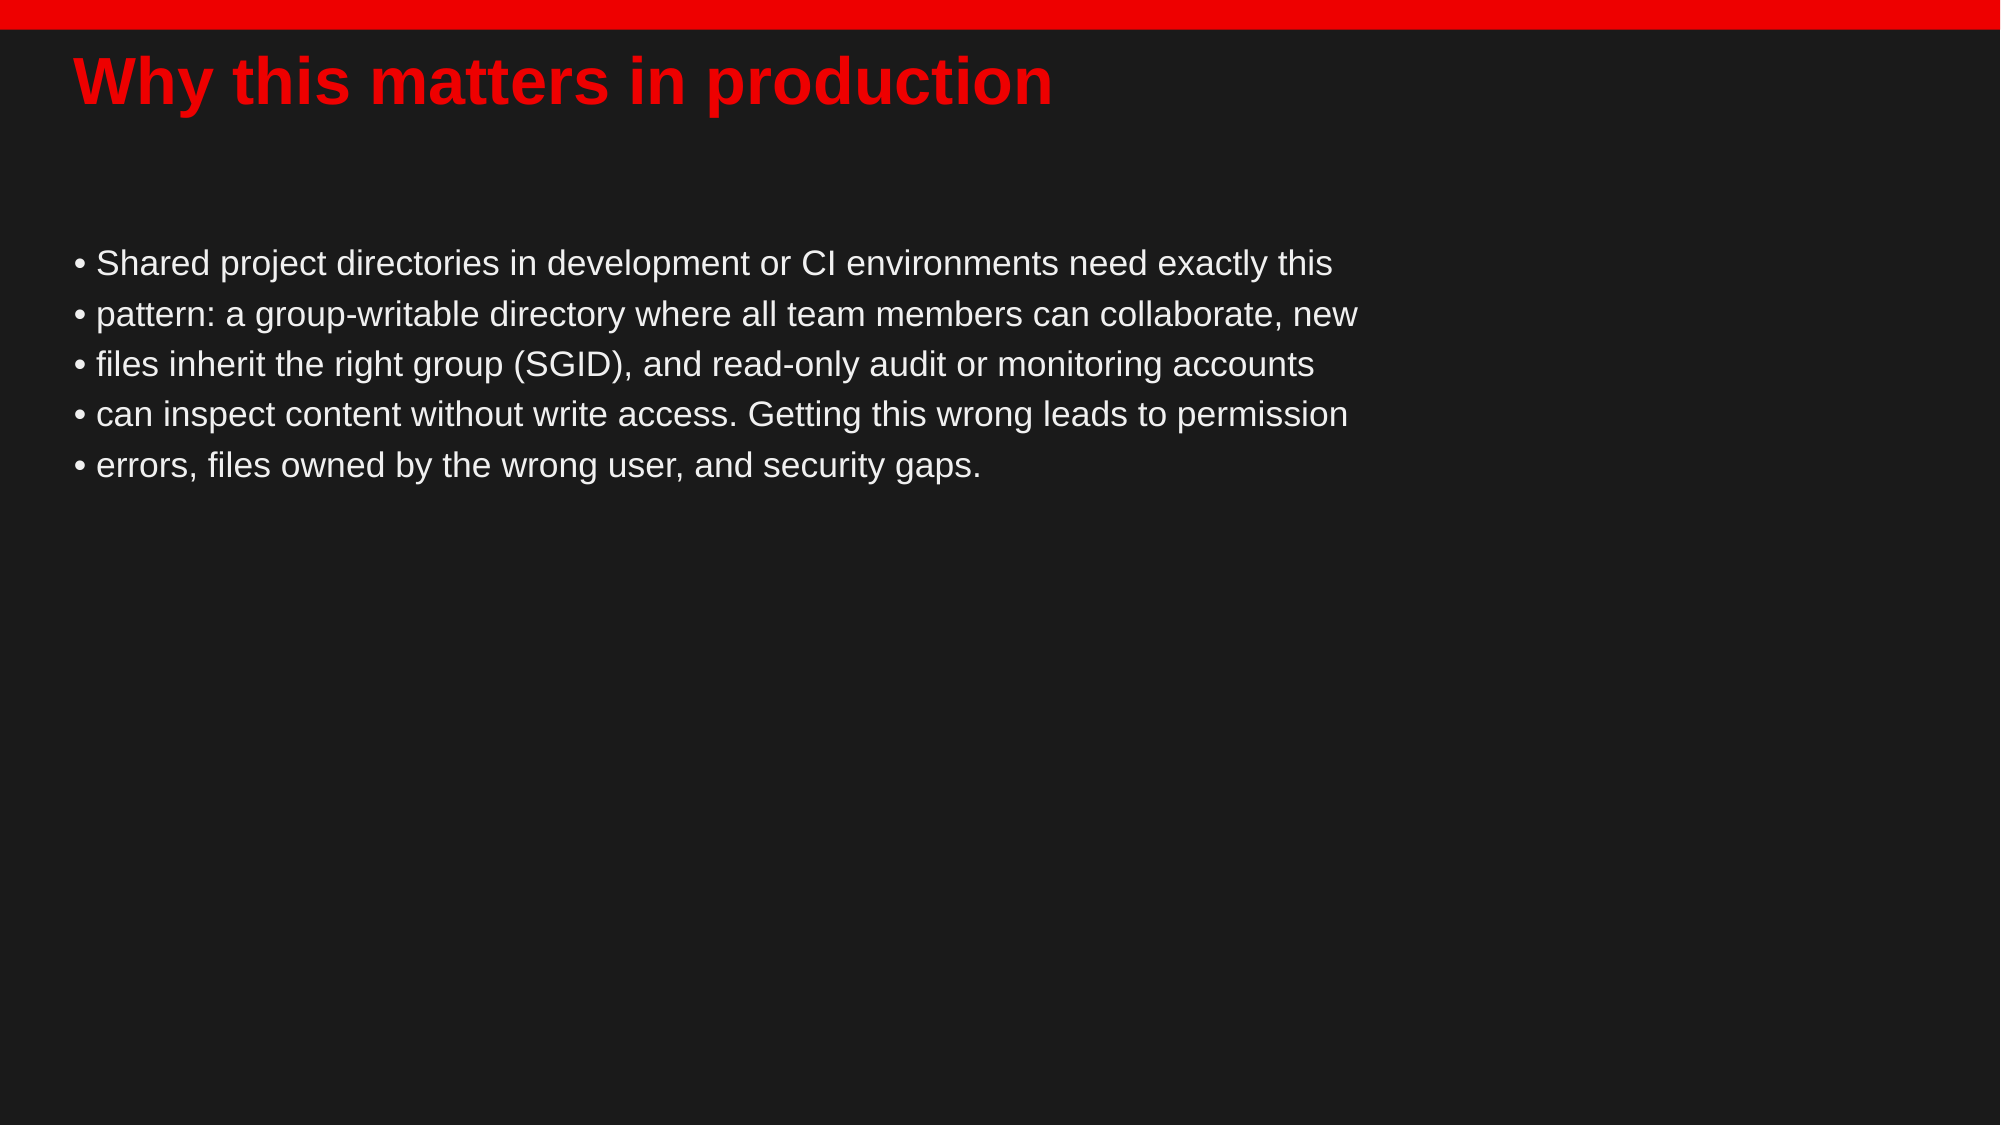

Why this matters in production
• Shared project directories in development or CI environments need exactly this
• pattern: a group-writable directory where all team members can collaborate, new
• files inherit the right group (SGID), and read-only audit or monitoring accounts
• can inspect content without write access. Getting this wrong leads to permission
• errors, files owned by the wrong user, and security gaps.